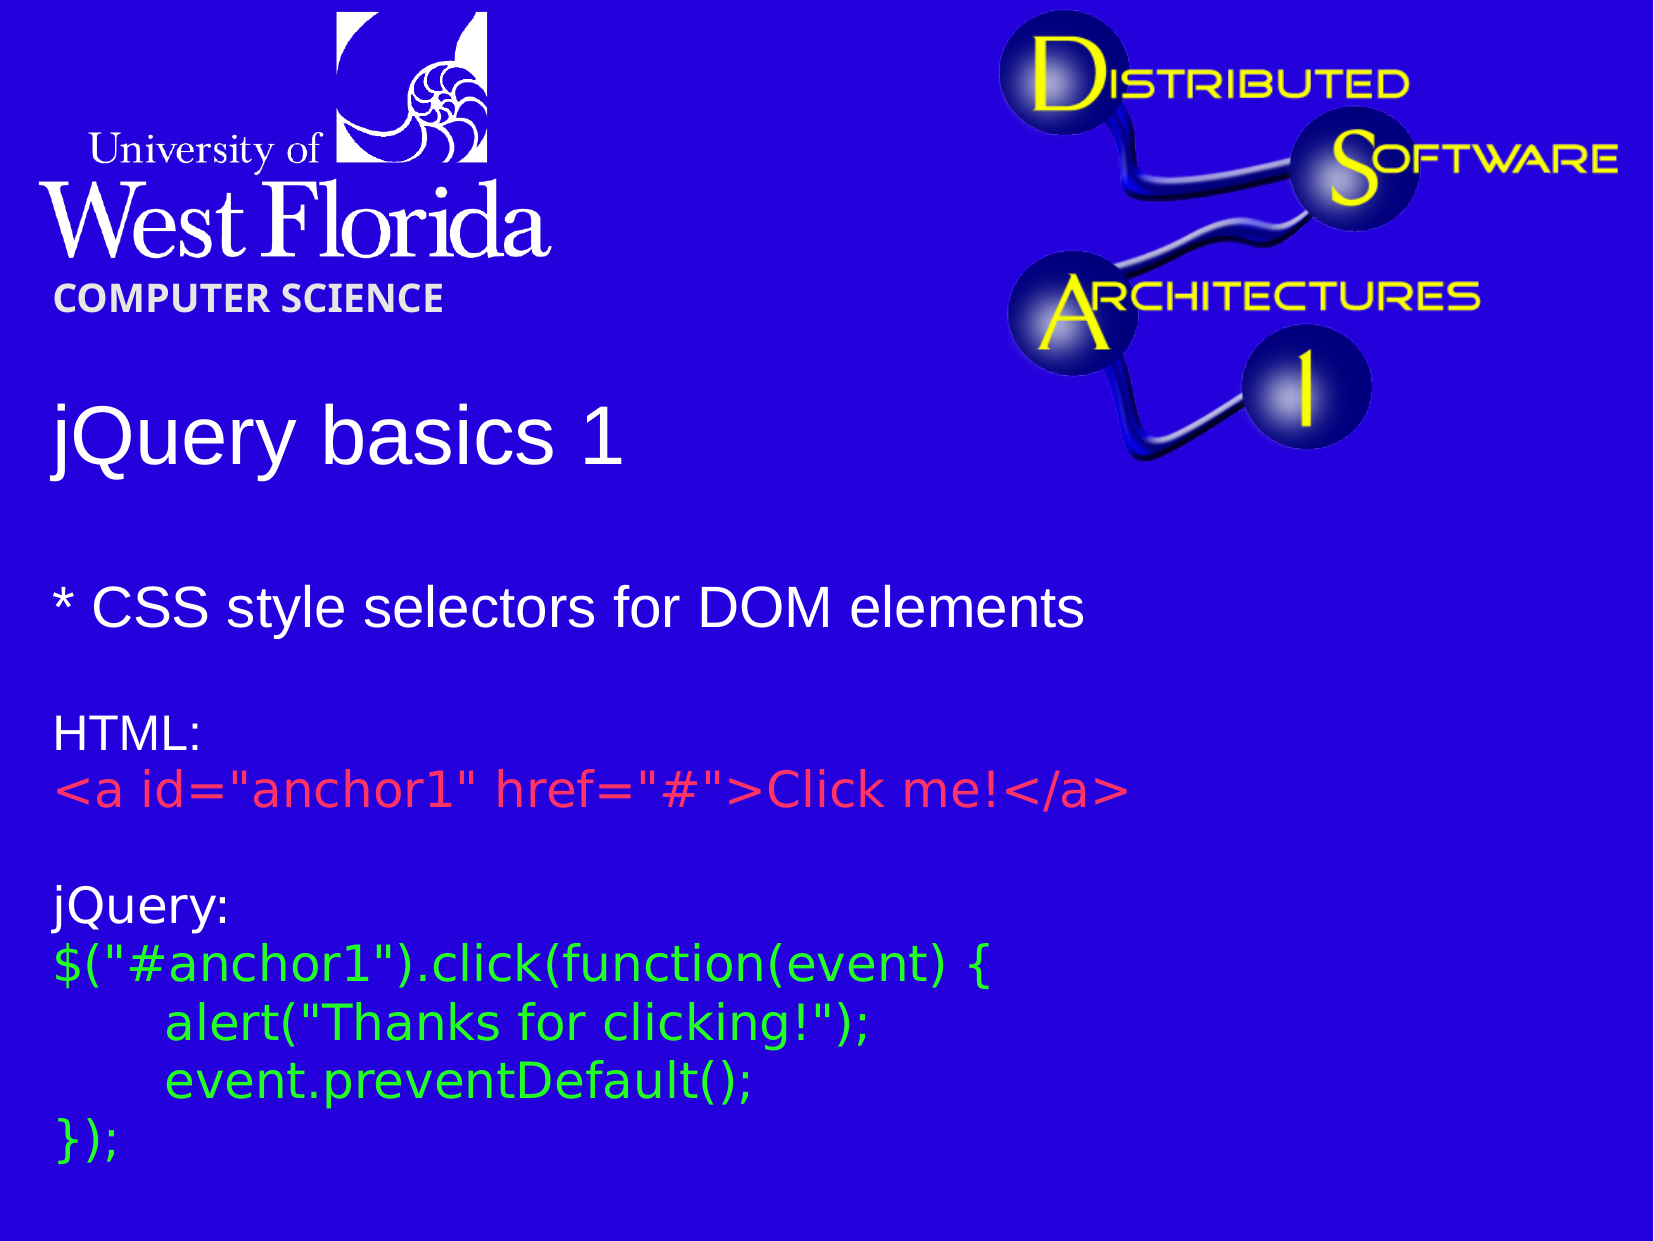

COMPUTER SCIENCE
jQuery basics 1
* CSS style selectors for DOM elements
HTML:
<a id="anchor1" href="#">Click me!</a>
jQuery:
$("#anchor1").click(function(event) {
 alert("Thanks for clicking!");
 event.preventDefault();
});